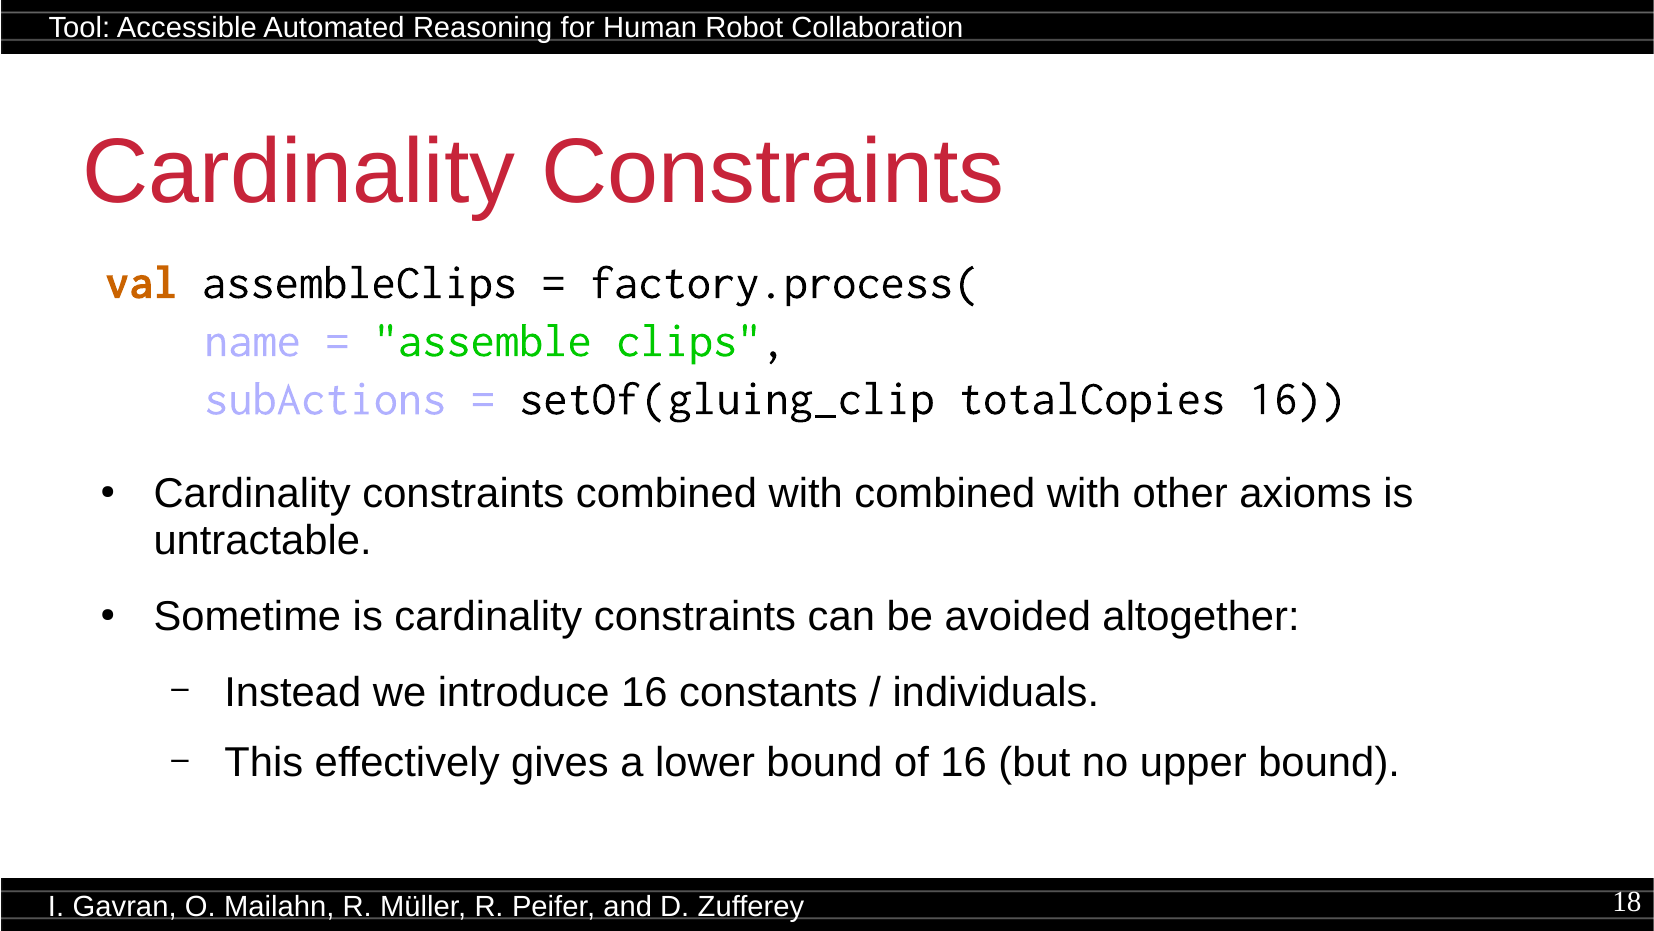

Tool: Accessible Automated Reasoning for Human Robot Collaboration
# Cardinality Constraints
Cardinality constraints combined with combined with other axioms is untractable.
Sometime is cardinality constraints can be avoided altogether:
Instead we introduce 16 constants / individuals.
This effectively gives a lower bound of 16 (but no upper bound).
I. Gavran, O. Mailahn, R. Müller, R. Peifer, and D. Zufferey